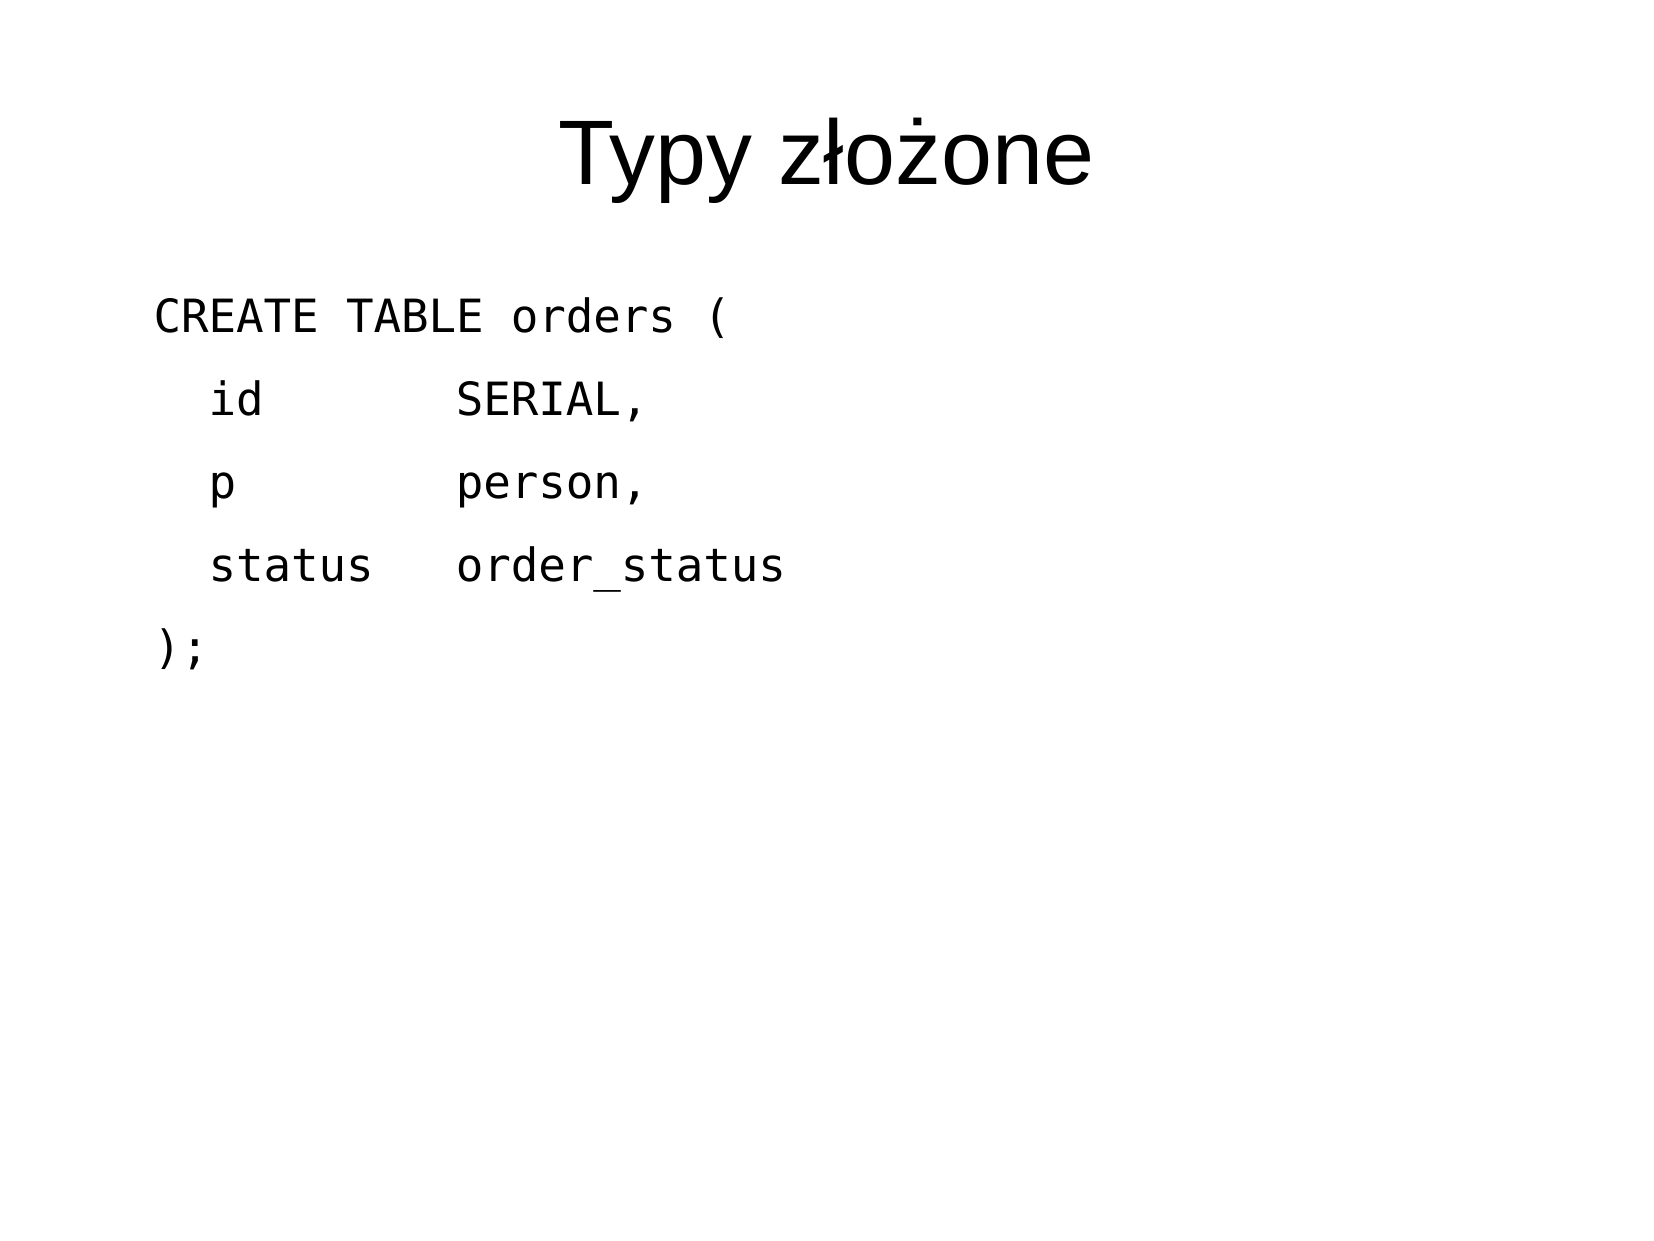

# Typy złożone
CREATE TABLE orders (
 id SERIAL,
 p person,
 status order_status
);